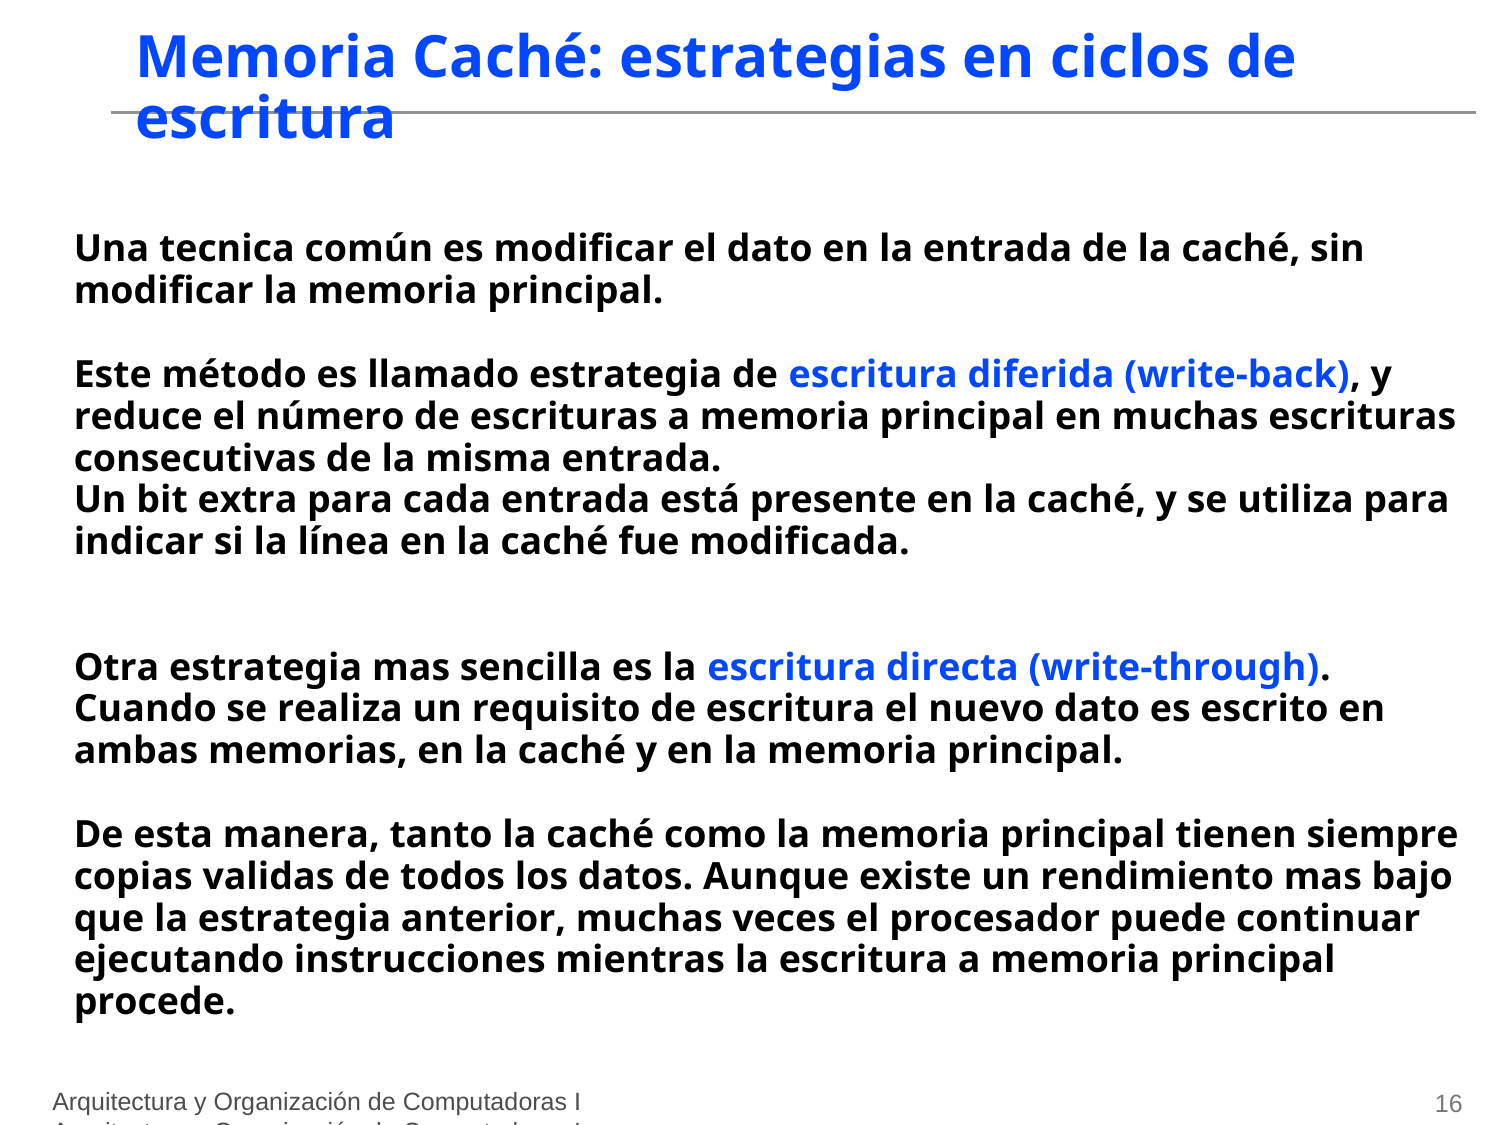

# Memoria Caché: estrategias en ciclos de escritura
Una tecnica común es modificar el dato en la entrada de la caché, sin modificar la memoria principal.
Este método es llamado estrategia de escritura diferida (write-back), y reduce el número de escrituras a memoria principal en muchas escrituras consecutivas de la misma entrada.
Un bit extra para cada entrada está presente en la caché, y se utiliza para indicar si la línea en la caché fue modificada.
Otra estrategia mas sencilla es la escritura directa (write-through). Cuando se realiza un requisito de escritura el nuevo dato es escrito en ambas memorias, en la caché y en la memoria principal.
De esta manera, tanto la caché como la memoria principal tienen siempre copias validas de todos los datos. Aunque existe un rendimiento mas bajo que la estrategia anterior, muchas veces el procesador puede continuar ejecutando instrucciones mientras la escritura a memoria principal procede.
Arquitectura y Organización de Computadoras I
16